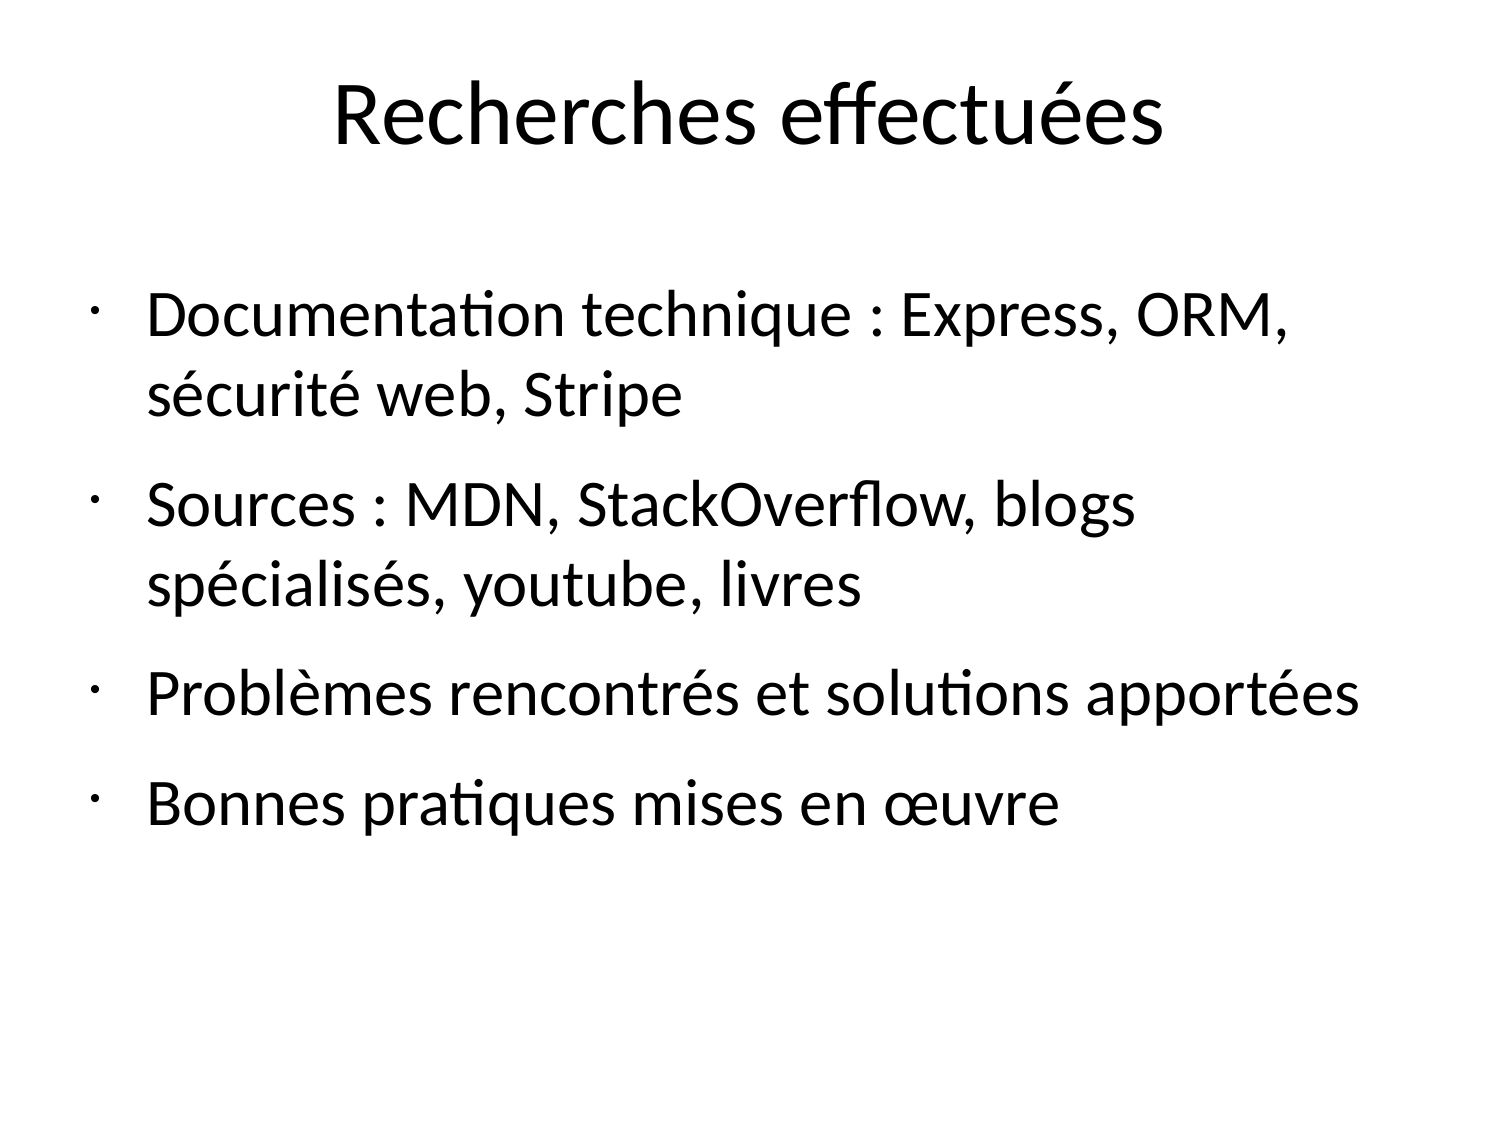

# Recherches effectuées
Documentation technique : Express, ORM, sécurité web, Stripe
Sources : MDN, StackOverflow, blogs spécialisés, youtube, livres
Problèmes rencontrés et solutions apportées
Bonnes pratiques mises en œuvre